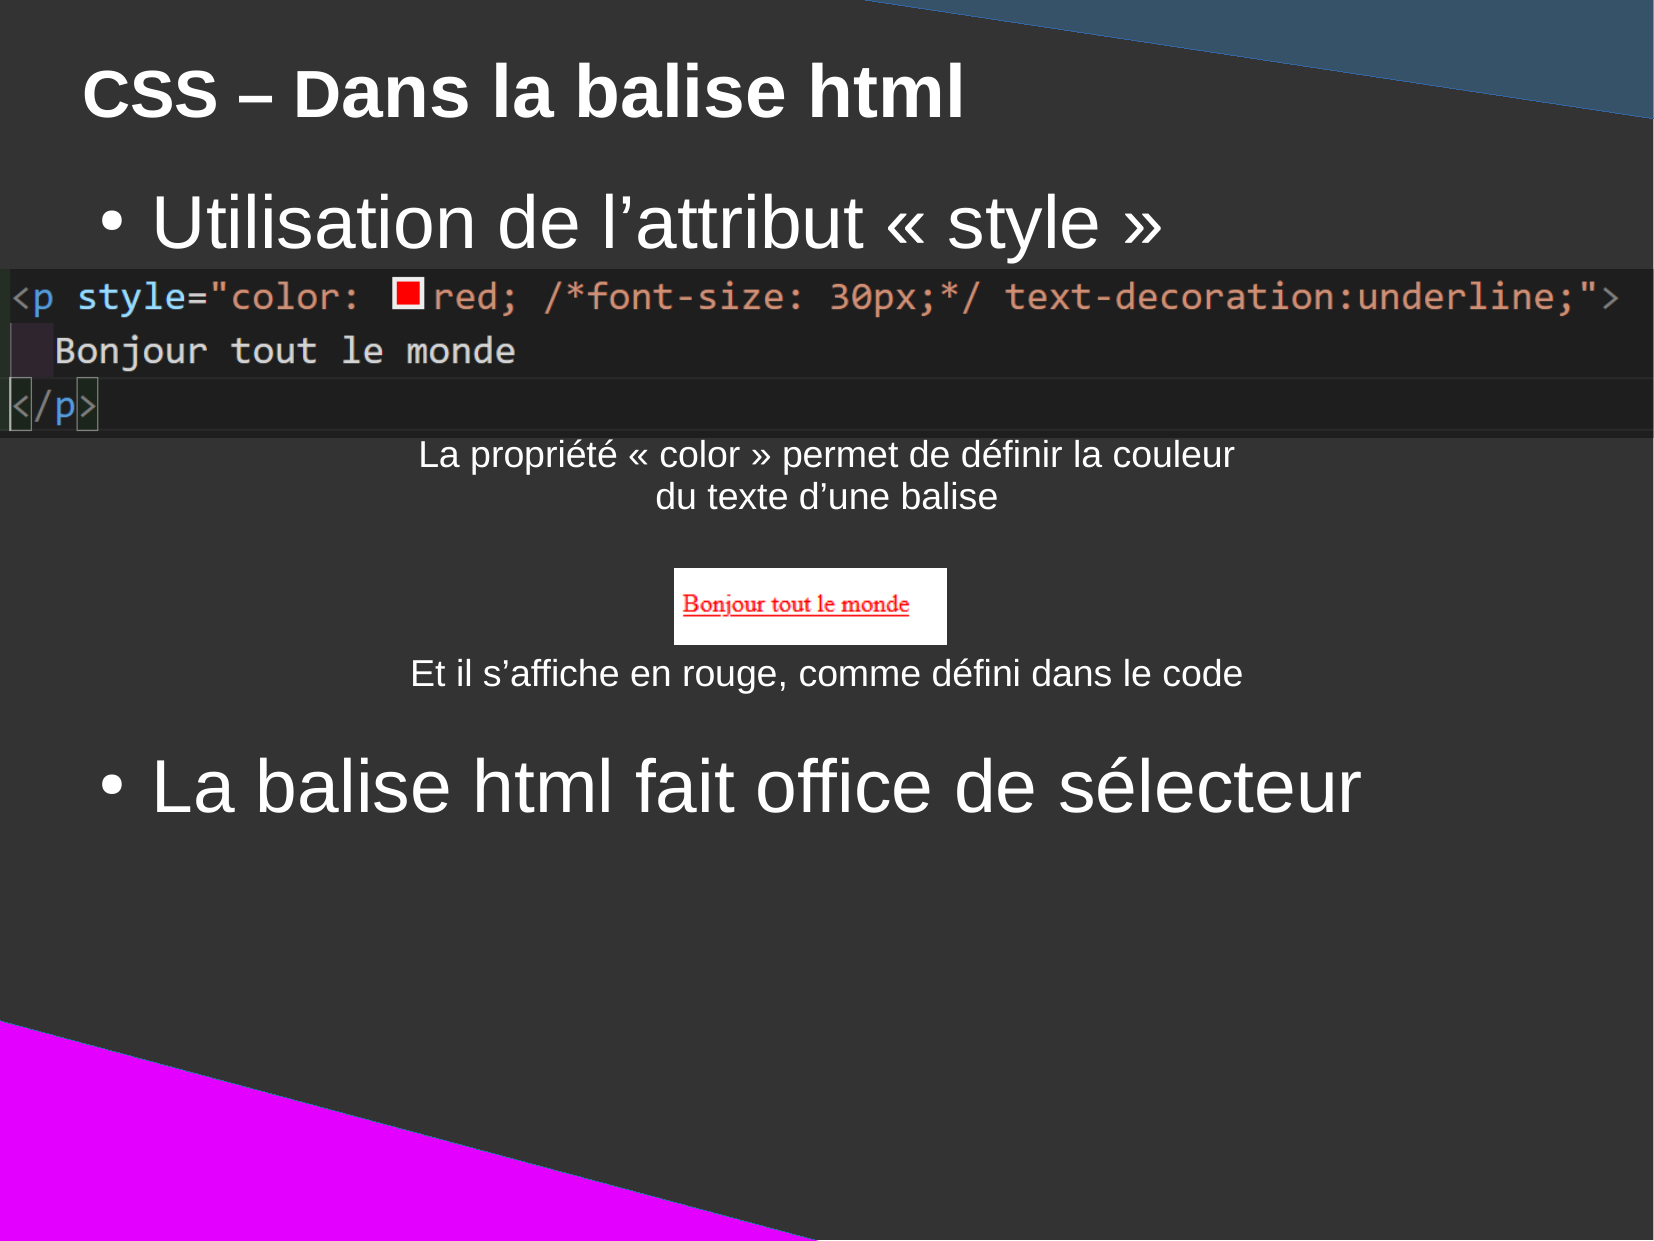

# CSS – Dans la balise html
Utilisation de l’attribut « style »
La propriété « color » permet de définir la couleur du texte d’une balise
Et il s’affiche en rouge, comme défini dans le code
La balise html fait office de sélecteur